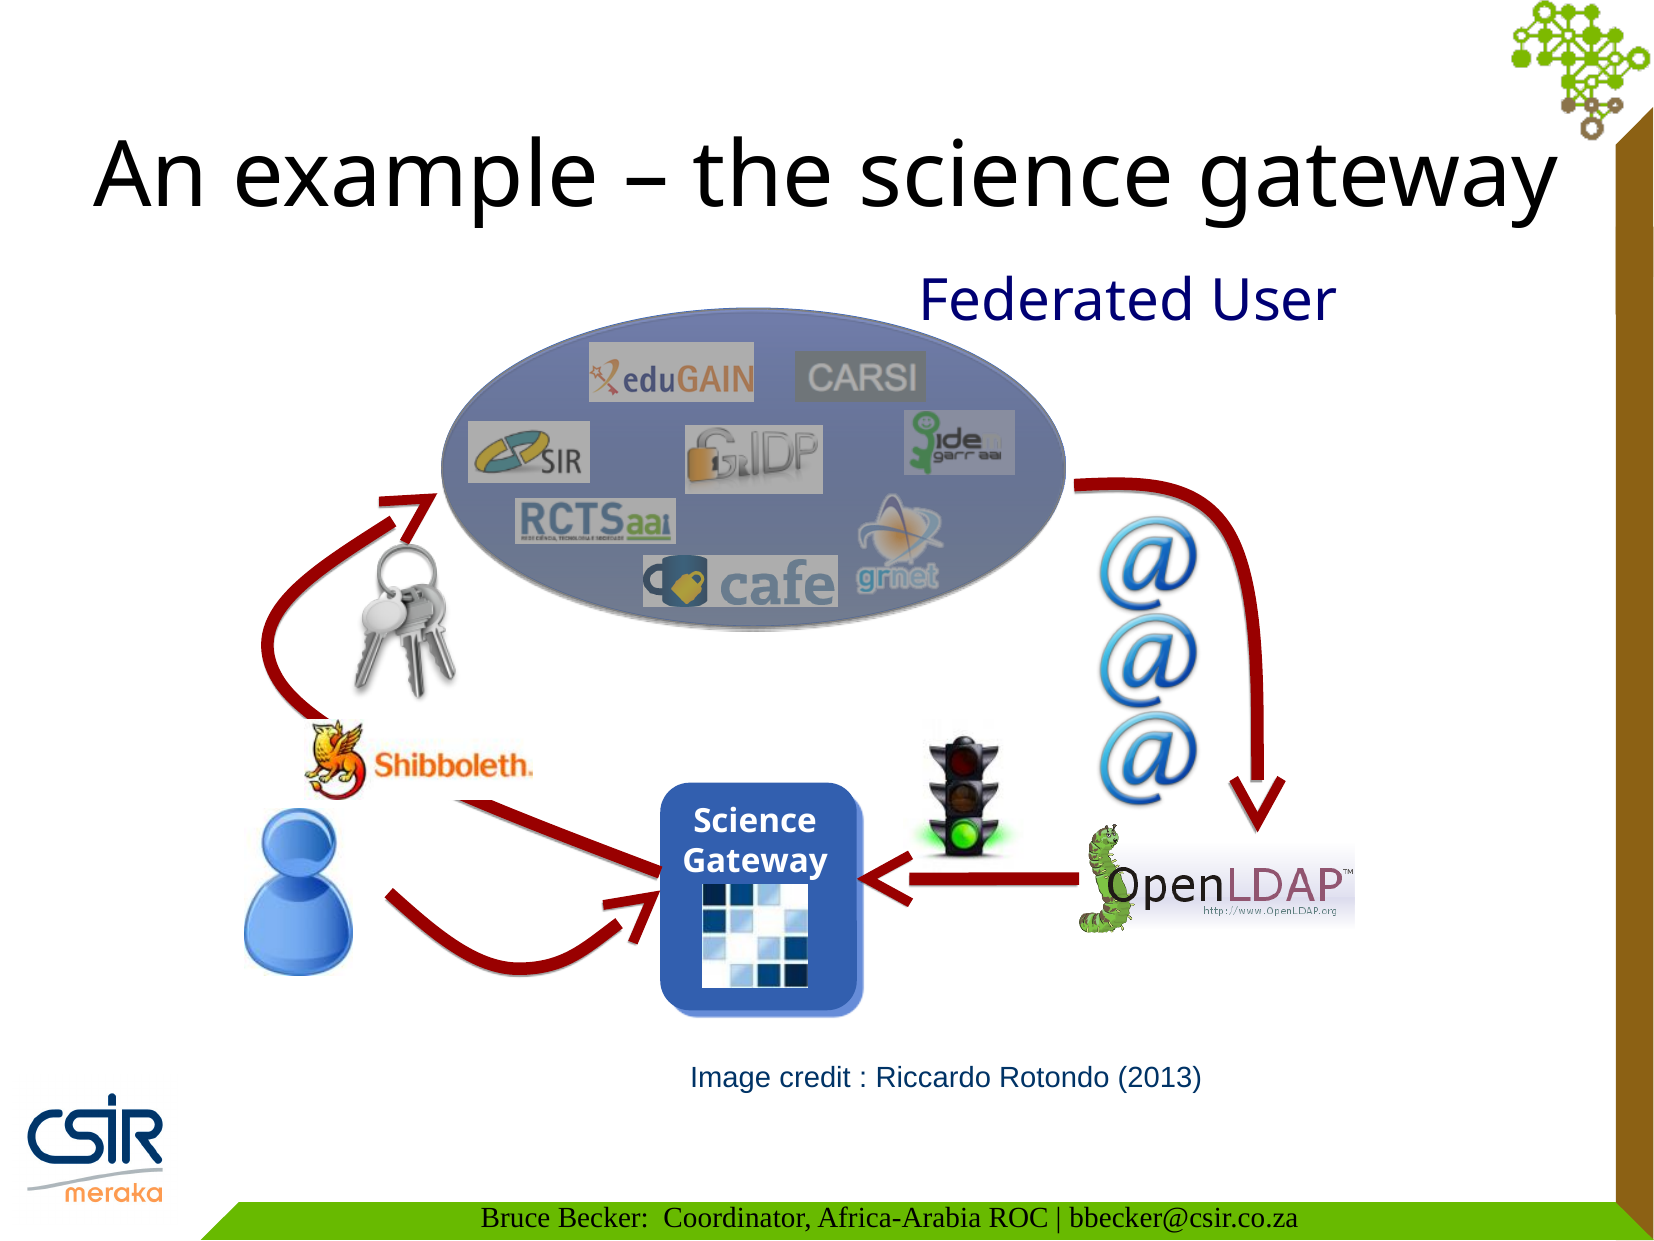

# An example – the science gateway
Federated User
Science Gateway
Image credit : Riccardo Rotondo (2013)
6